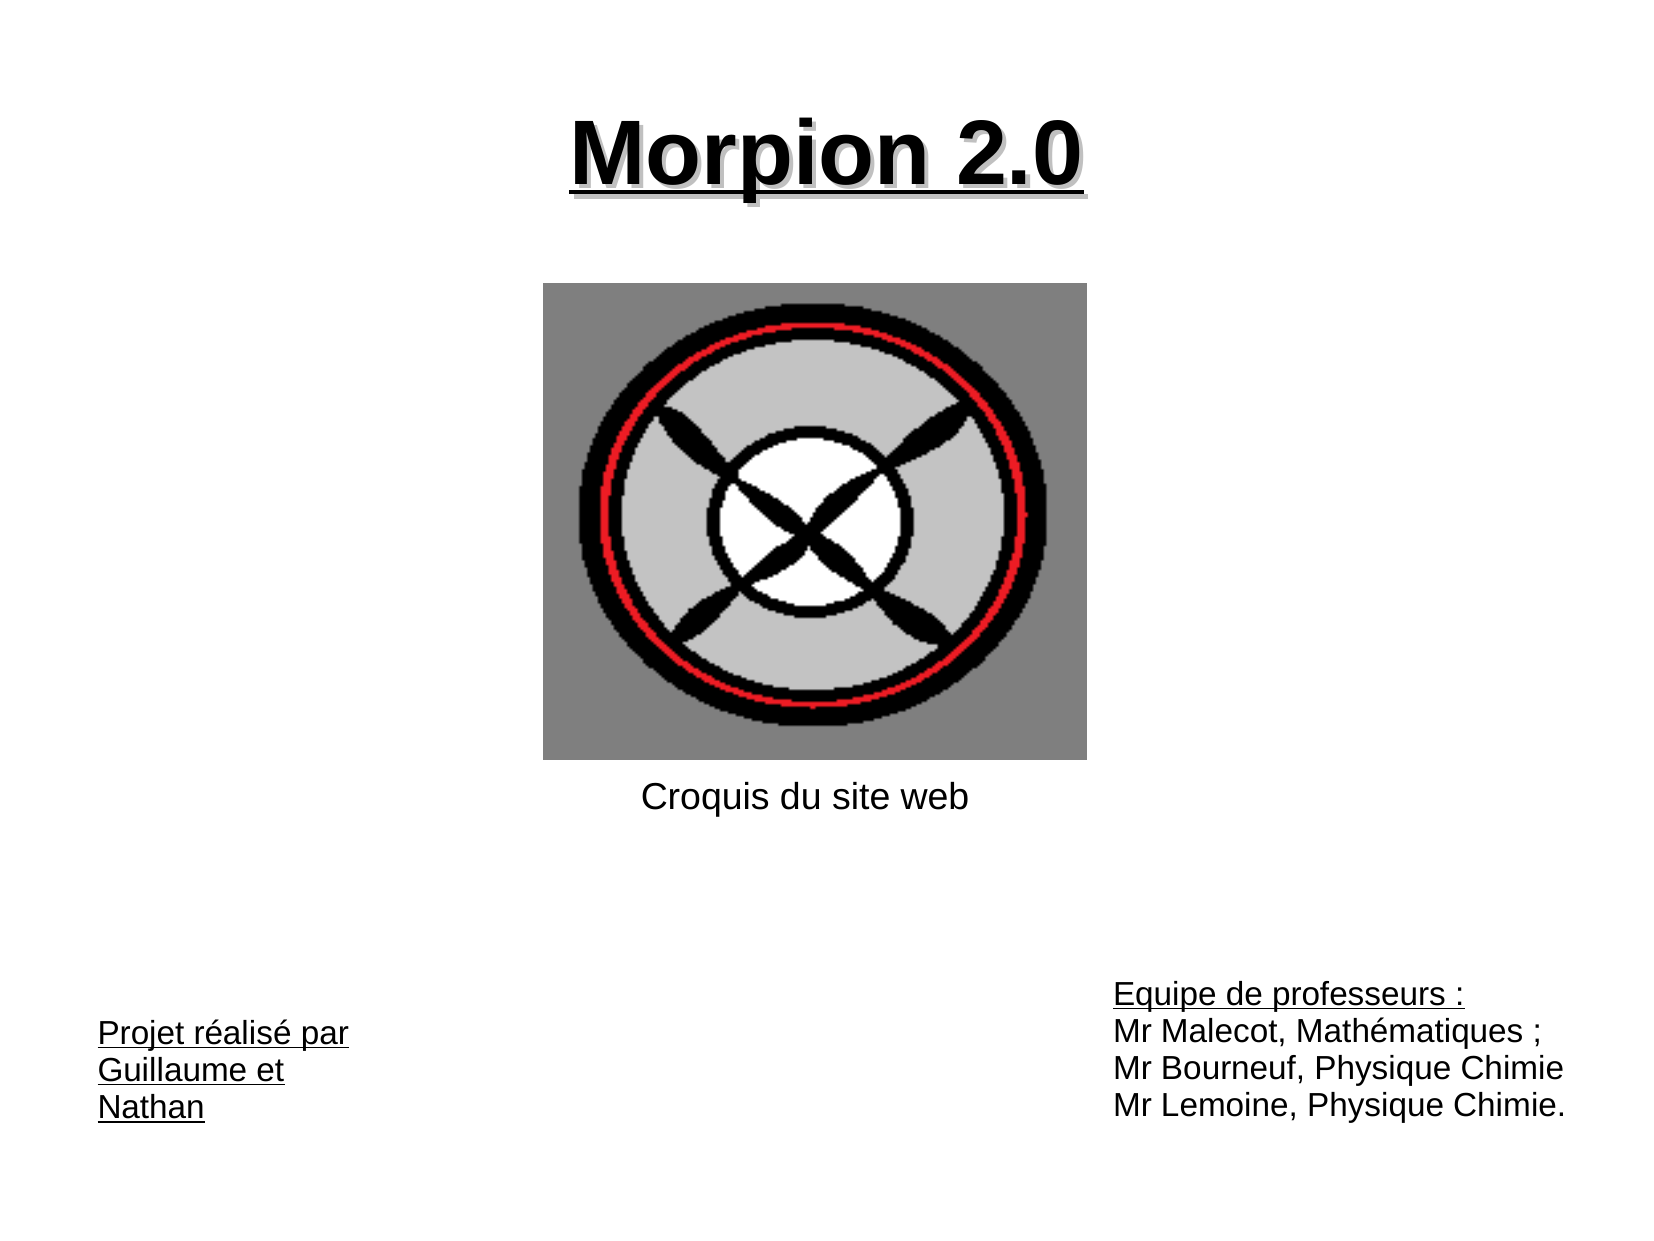

# Morpion 2.0
Croquis du site web
Equipe de professeurs :
Mr Malecot, Mathématiques ;
Mr Bourneuf, Physique Chimie
Mr Lemoine, Physique Chimie.
Projet réalisé par
Guillaume et Nathan